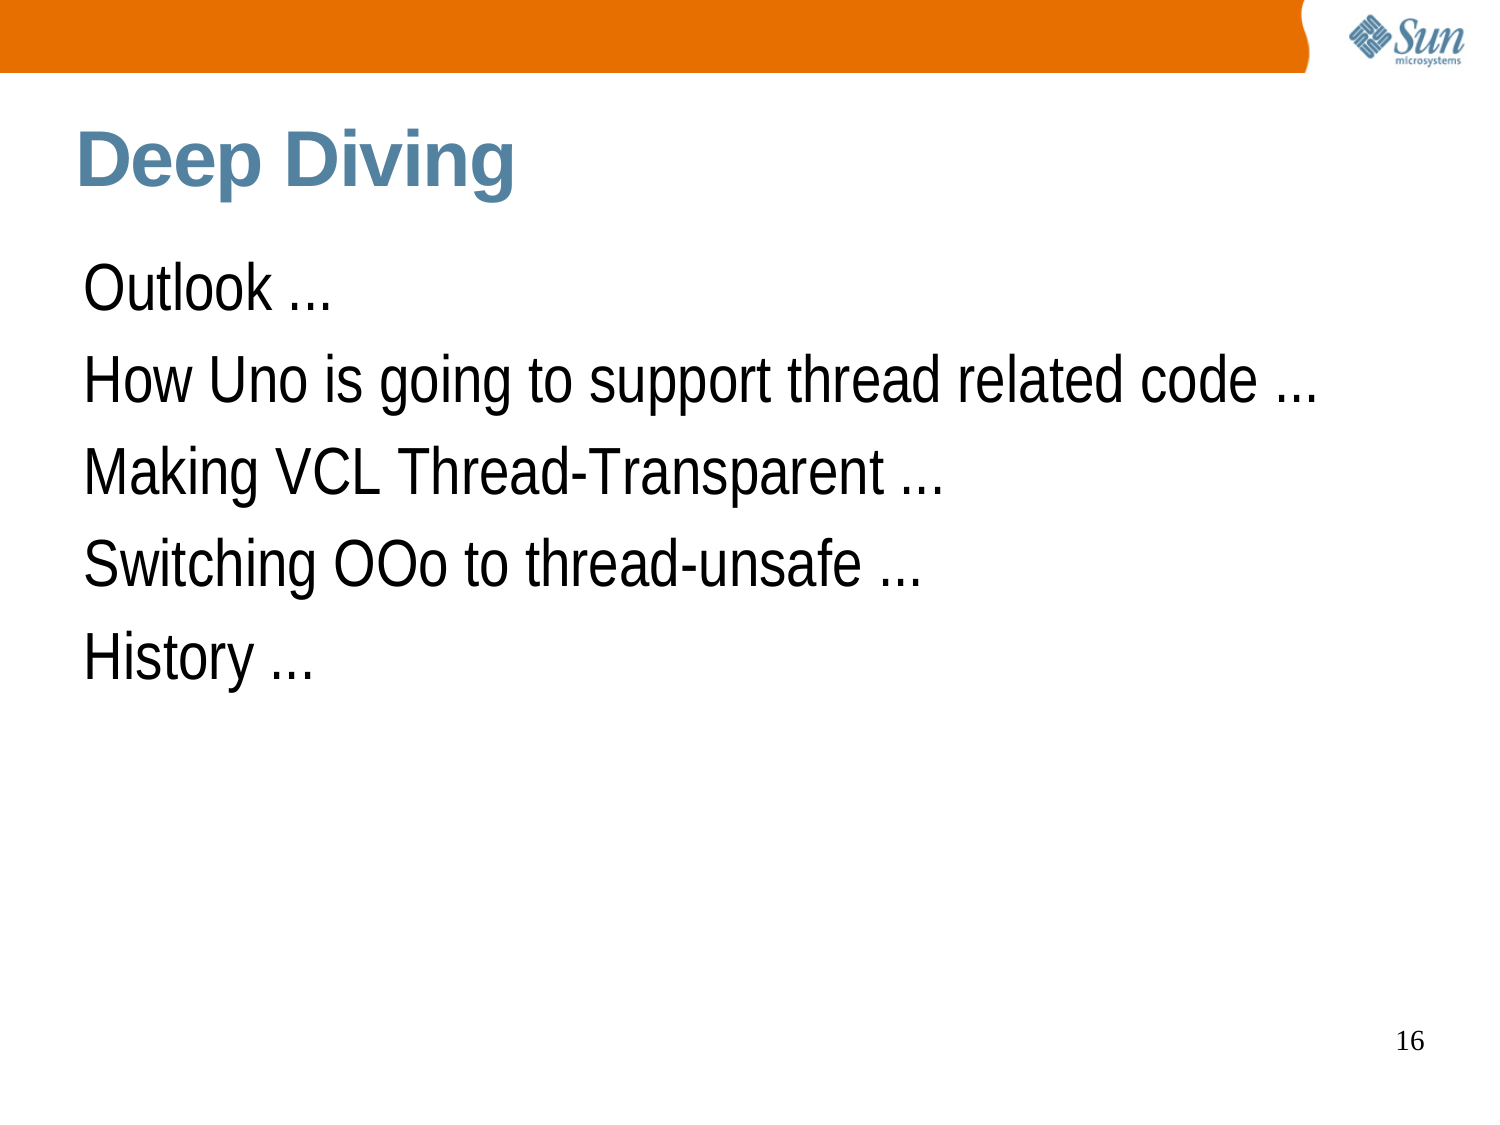

# Deep Diving
Outlook ...
How Uno is going to support thread related code ...
Making VCL Thread-Transparent ...
Switching OOo to thread-unsafe ...
History ...
16